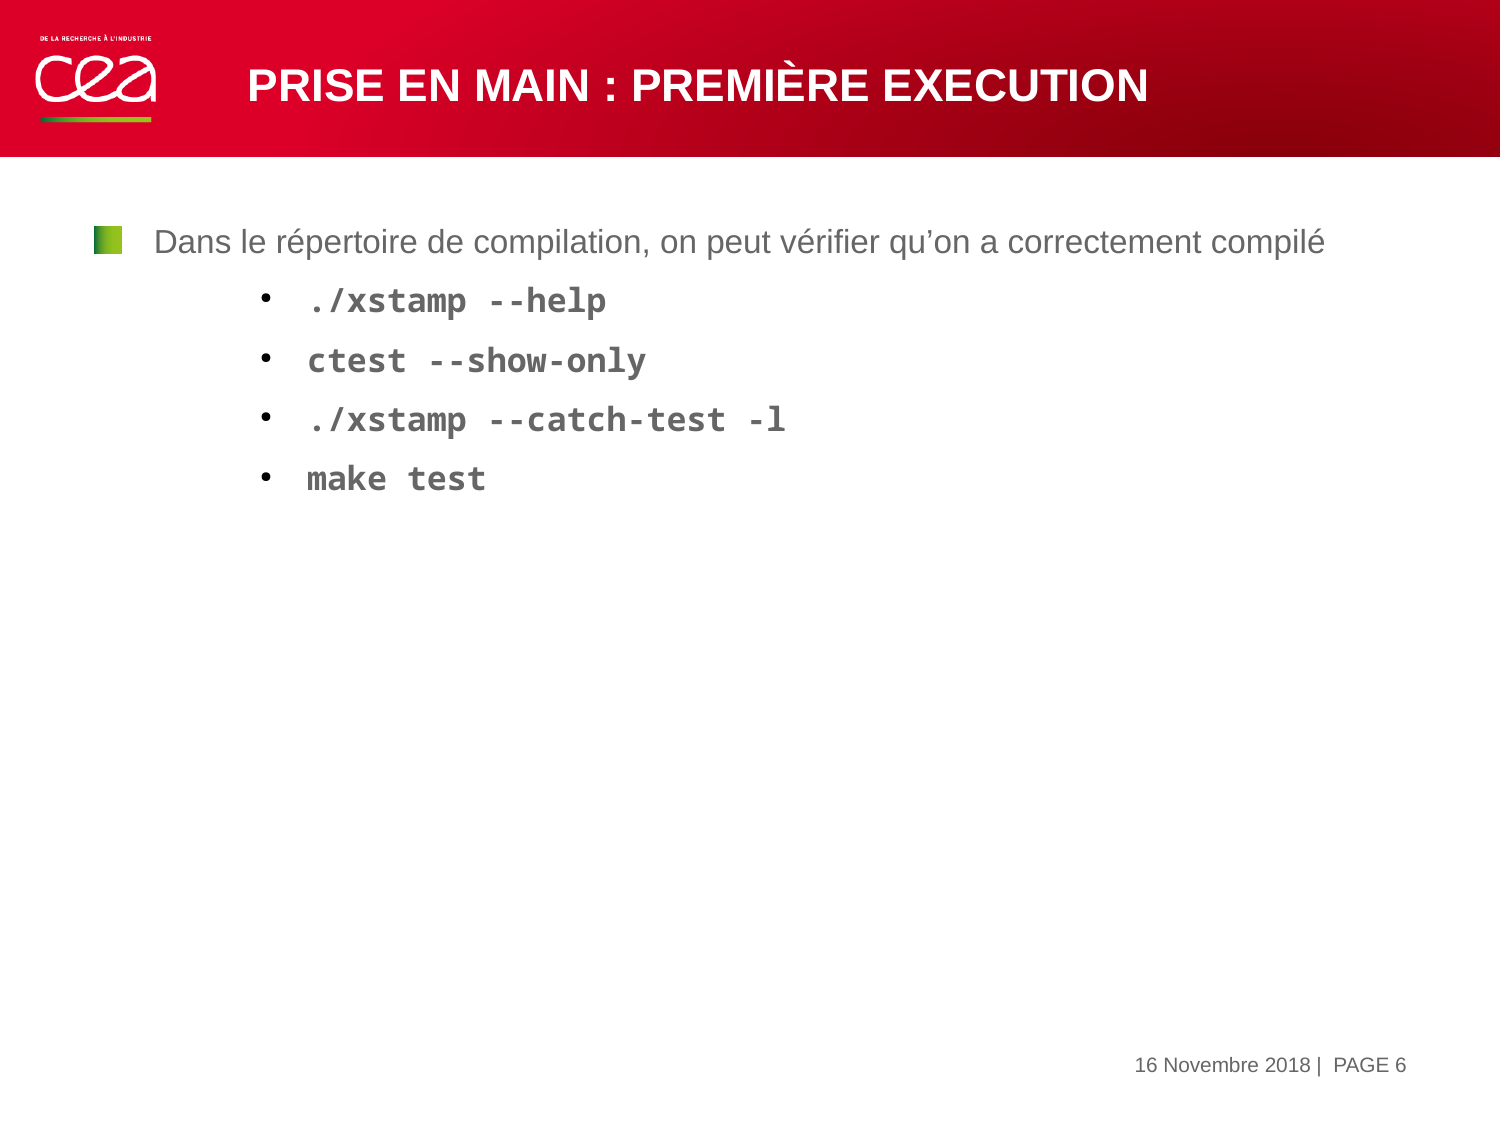

# Prise en main : première execution
Dans le répertoire de compilation, on peut vérifier qu’on a correctement compilé
./xstamp --help
ctest --show-only
./xstamp --catch-test -l
make test
| PAGE
16 Novembre 2018